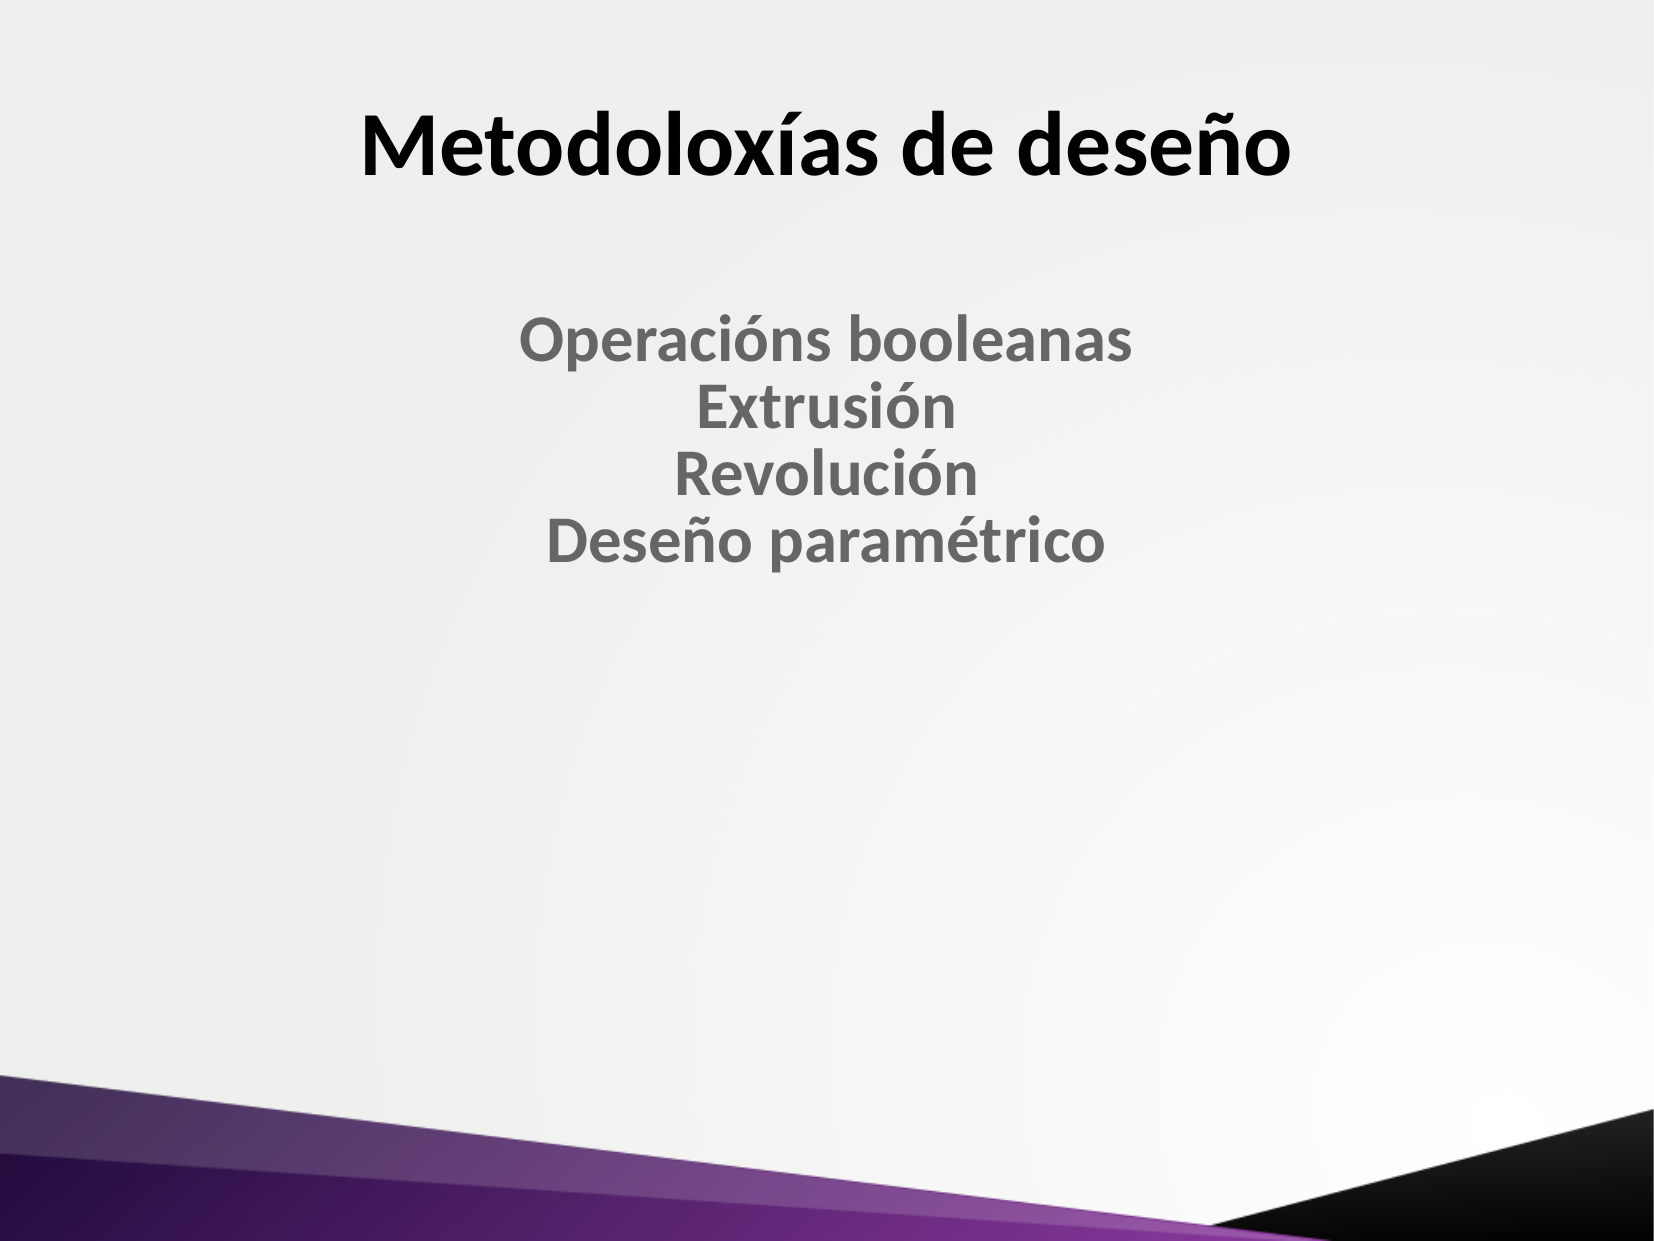

# Metodoloxías de deseño
Operacións booleanas
Extrusión
Revolución
Deseño paramétrico